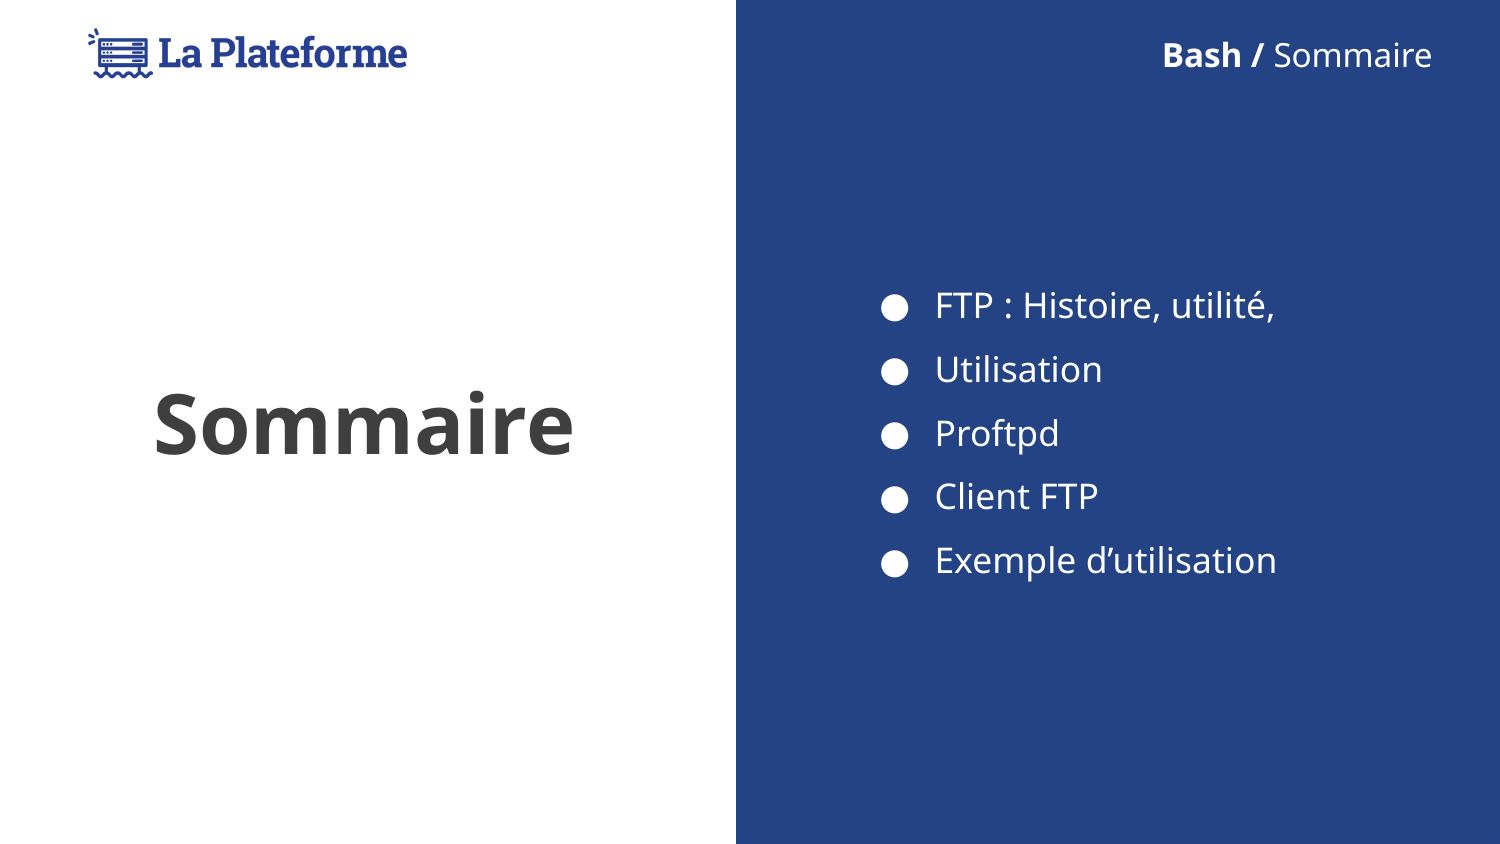

Bash / Sommaire
# FTP : Histoire, utilité,
Utilisation
Proftpd
Client FTP
Exemple d’utilisation
Sommaire